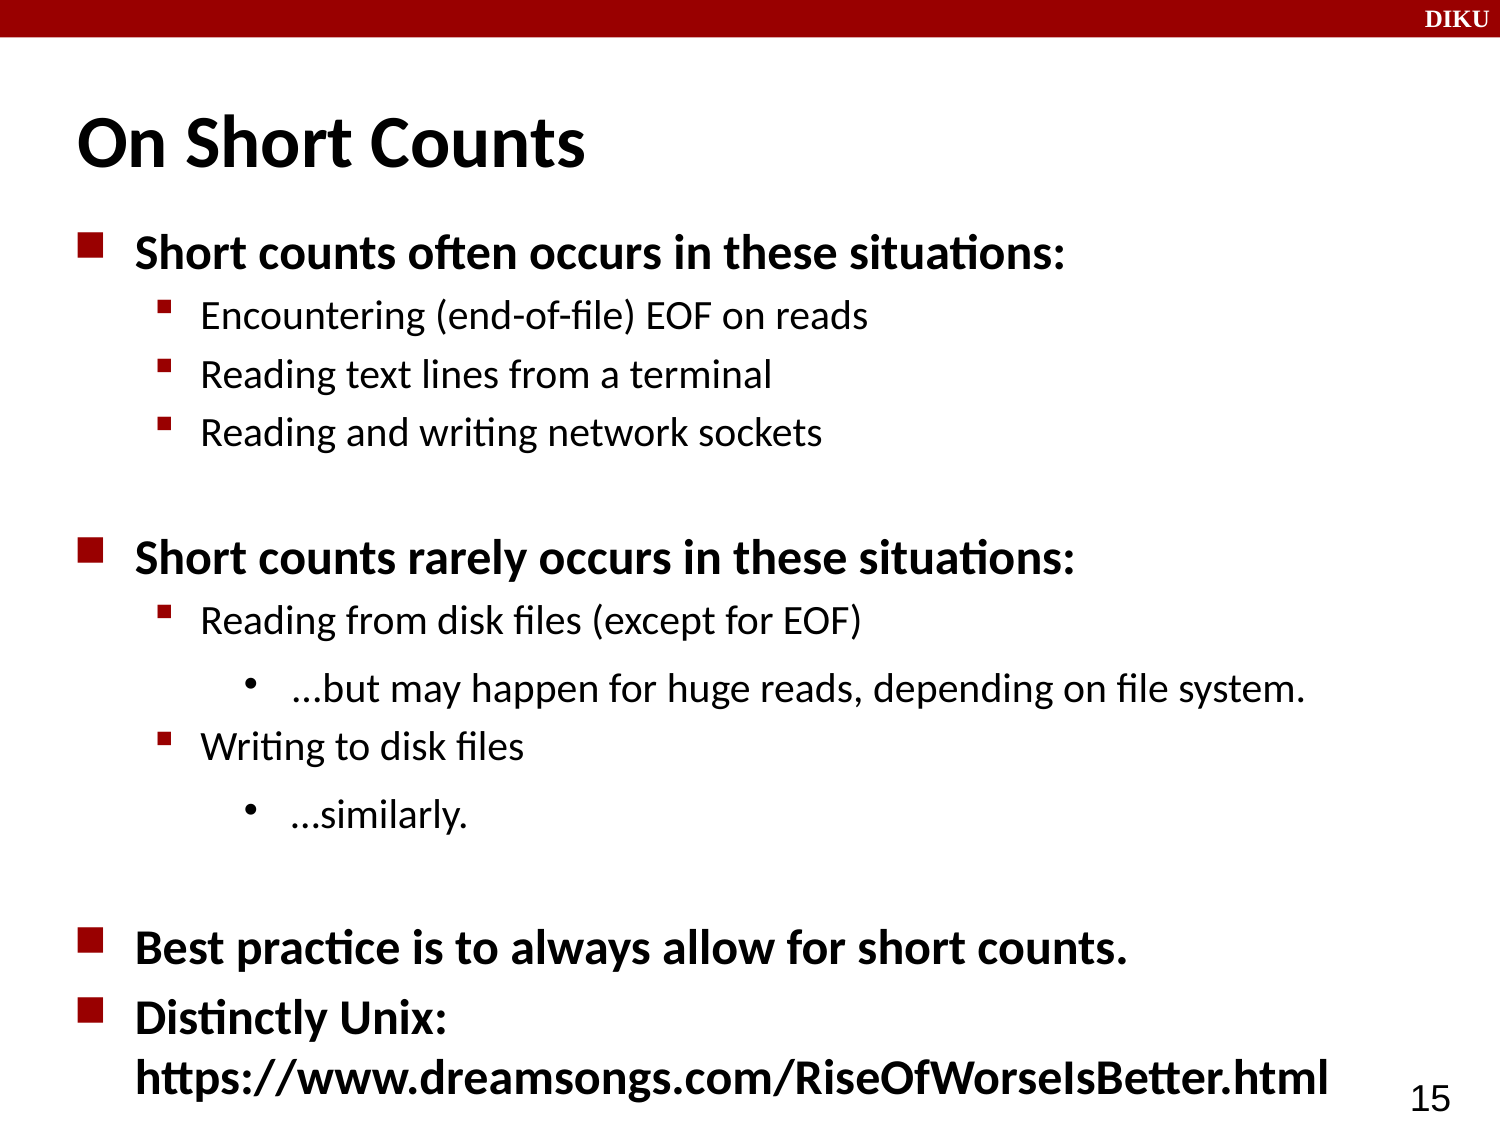

On Short Counts
Short counts often occurs in these situations:
Encountering (end-of-file) EOF on reads
Reading text lines from a terminal
Reading and writing network sockets
Short counts rarely occurs in these situations:
Reading from disk files (except for EOF)
...but may happen for huge reads, depending on file system.
Writing to disk files
…similarly.
Best practice is to always allow for short counts.
Distinctly Unix: https://www.dreamsongs.com/RiseOfWorseIsBetter.html